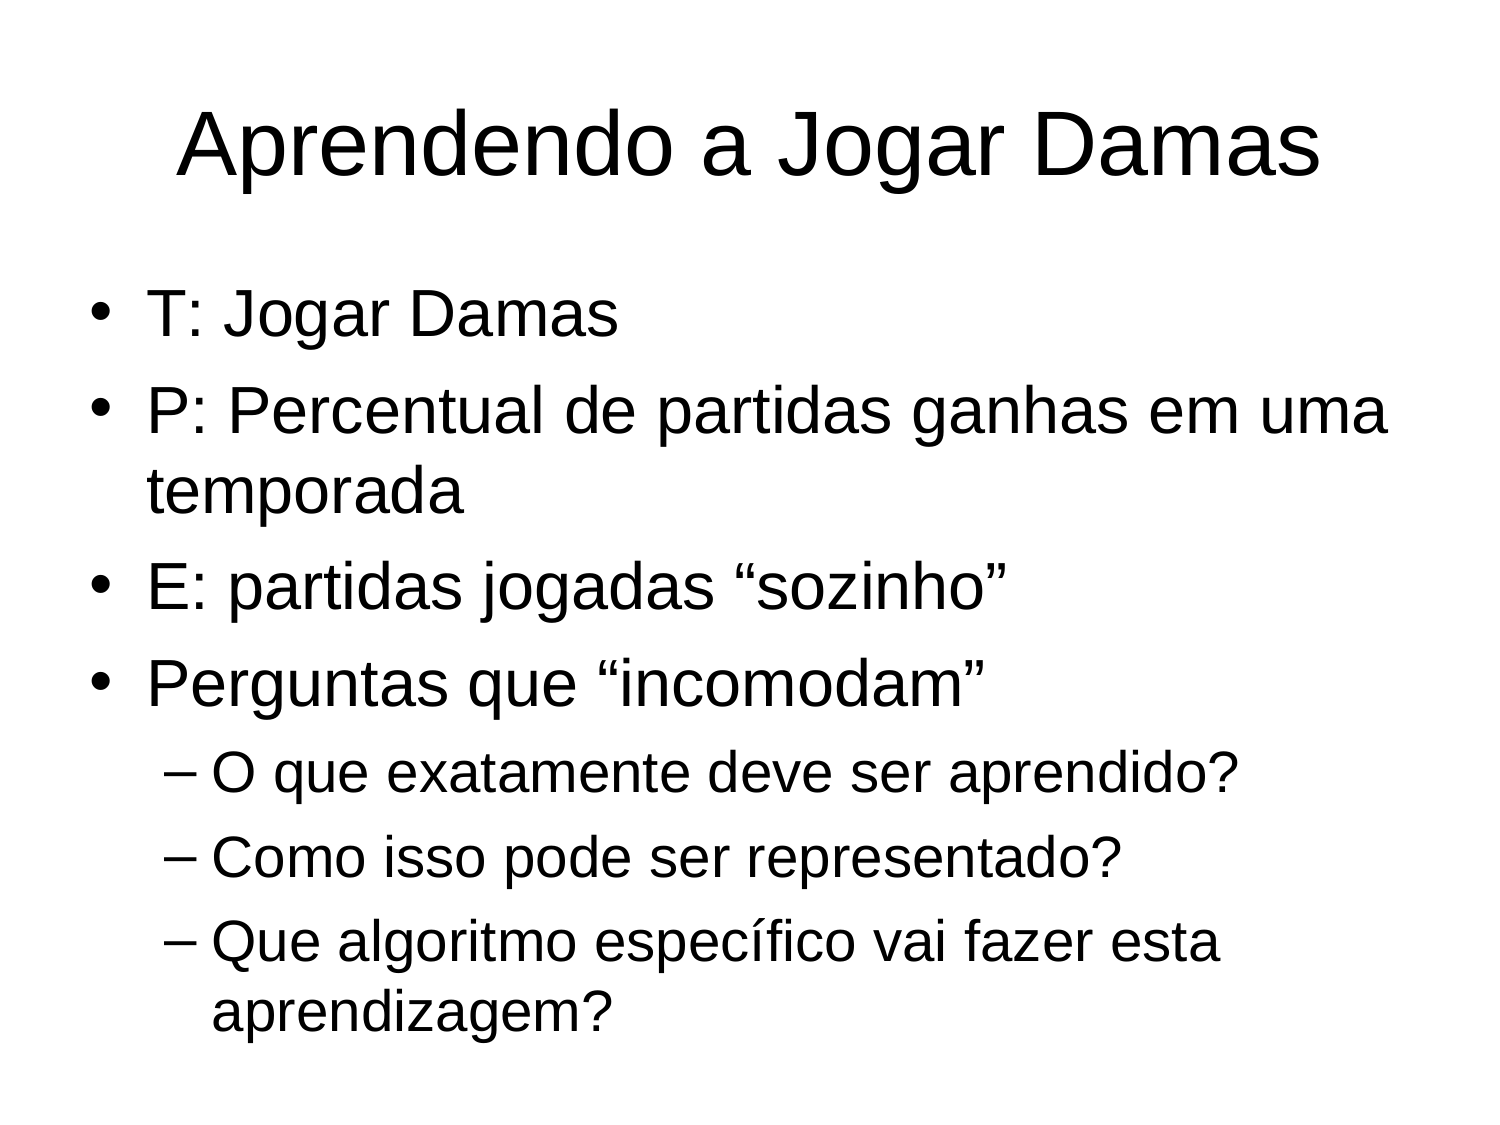

# Aprendendo a Jogar Damas
T: Jogar Damas
P: Percentual de partidas ganhas em uma temporada
E: partidas jogadas “sozinho”
Perguntas que “incomodam”
O que exatamente deve ser aprendido?
Como isso pode ser representado?
Que algoritmo específico vai fazer esta aprendizagem?